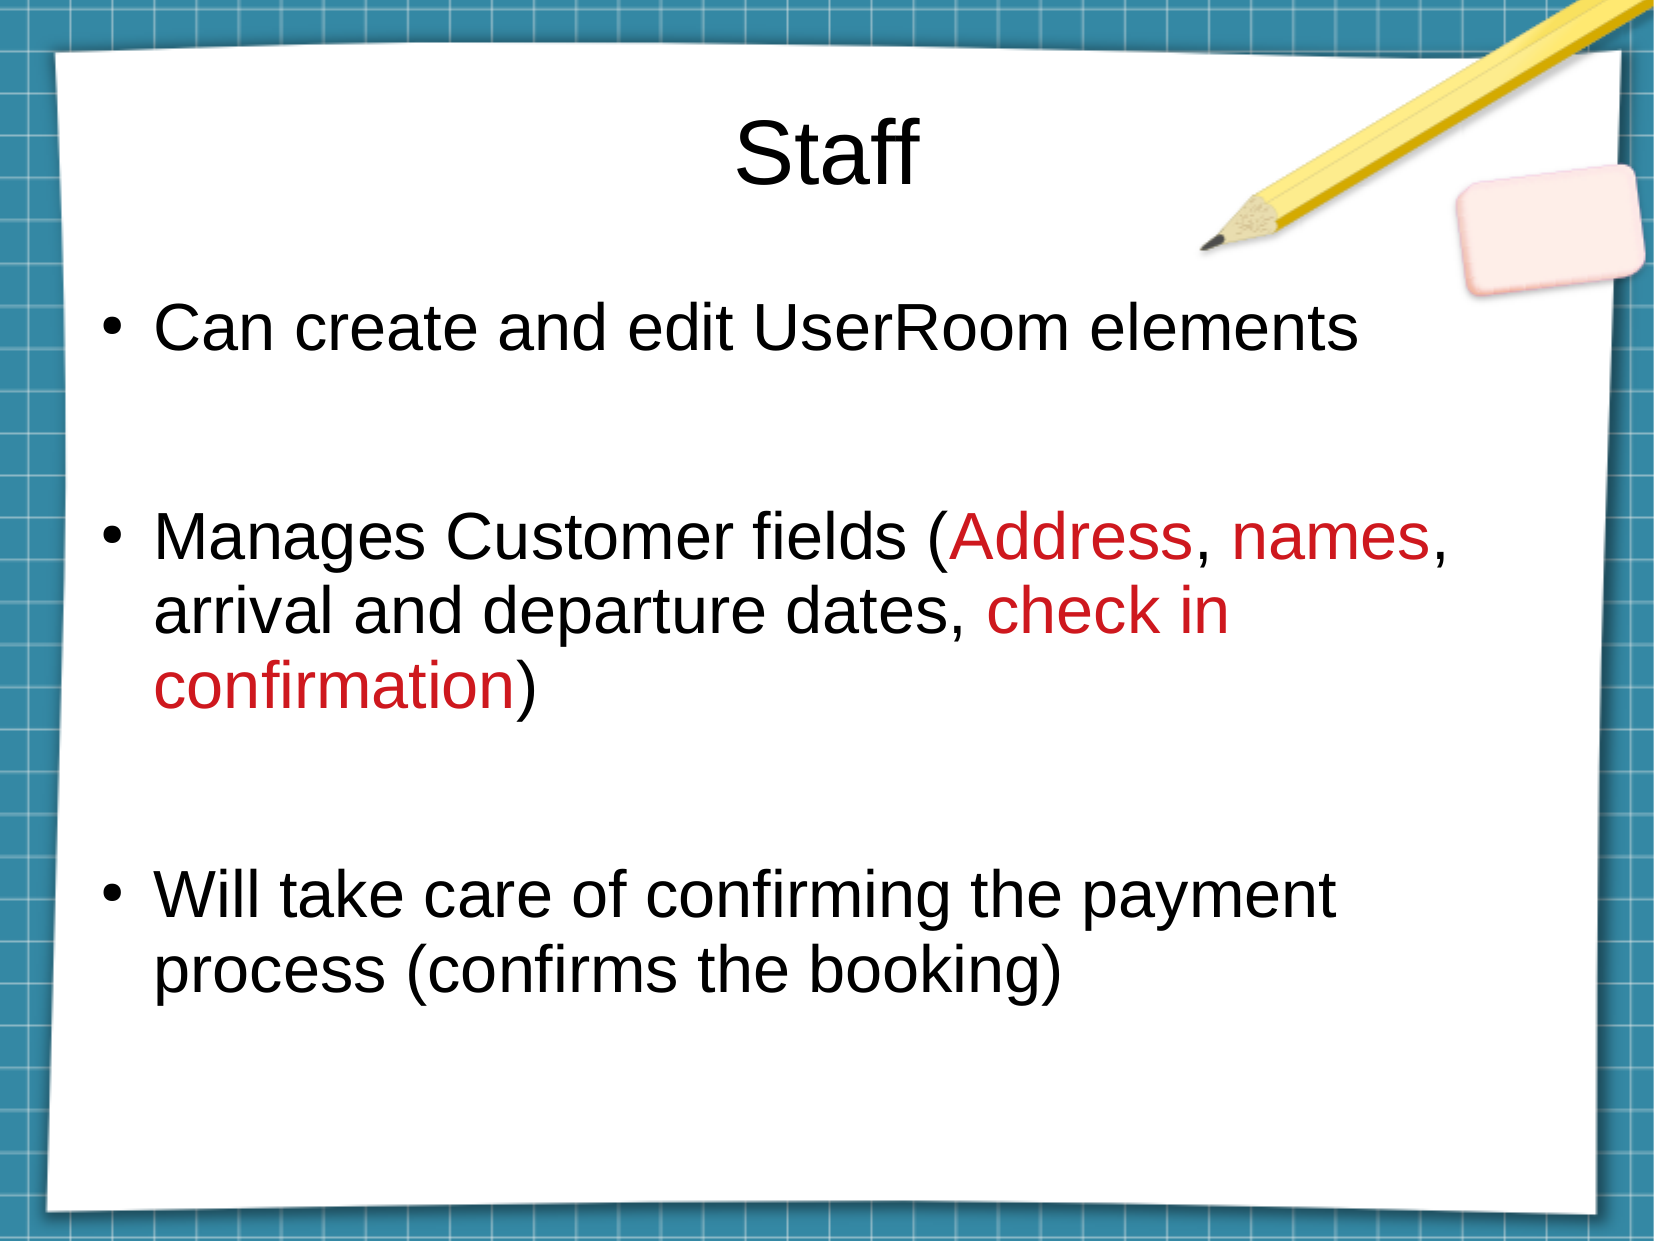

# Staff
Can create and edit UserRoom elements
Manages Customer fields (Address, names, arrival and departure dates, check in confirmation)
Will take care of confirming the payment process (confirms the booking)